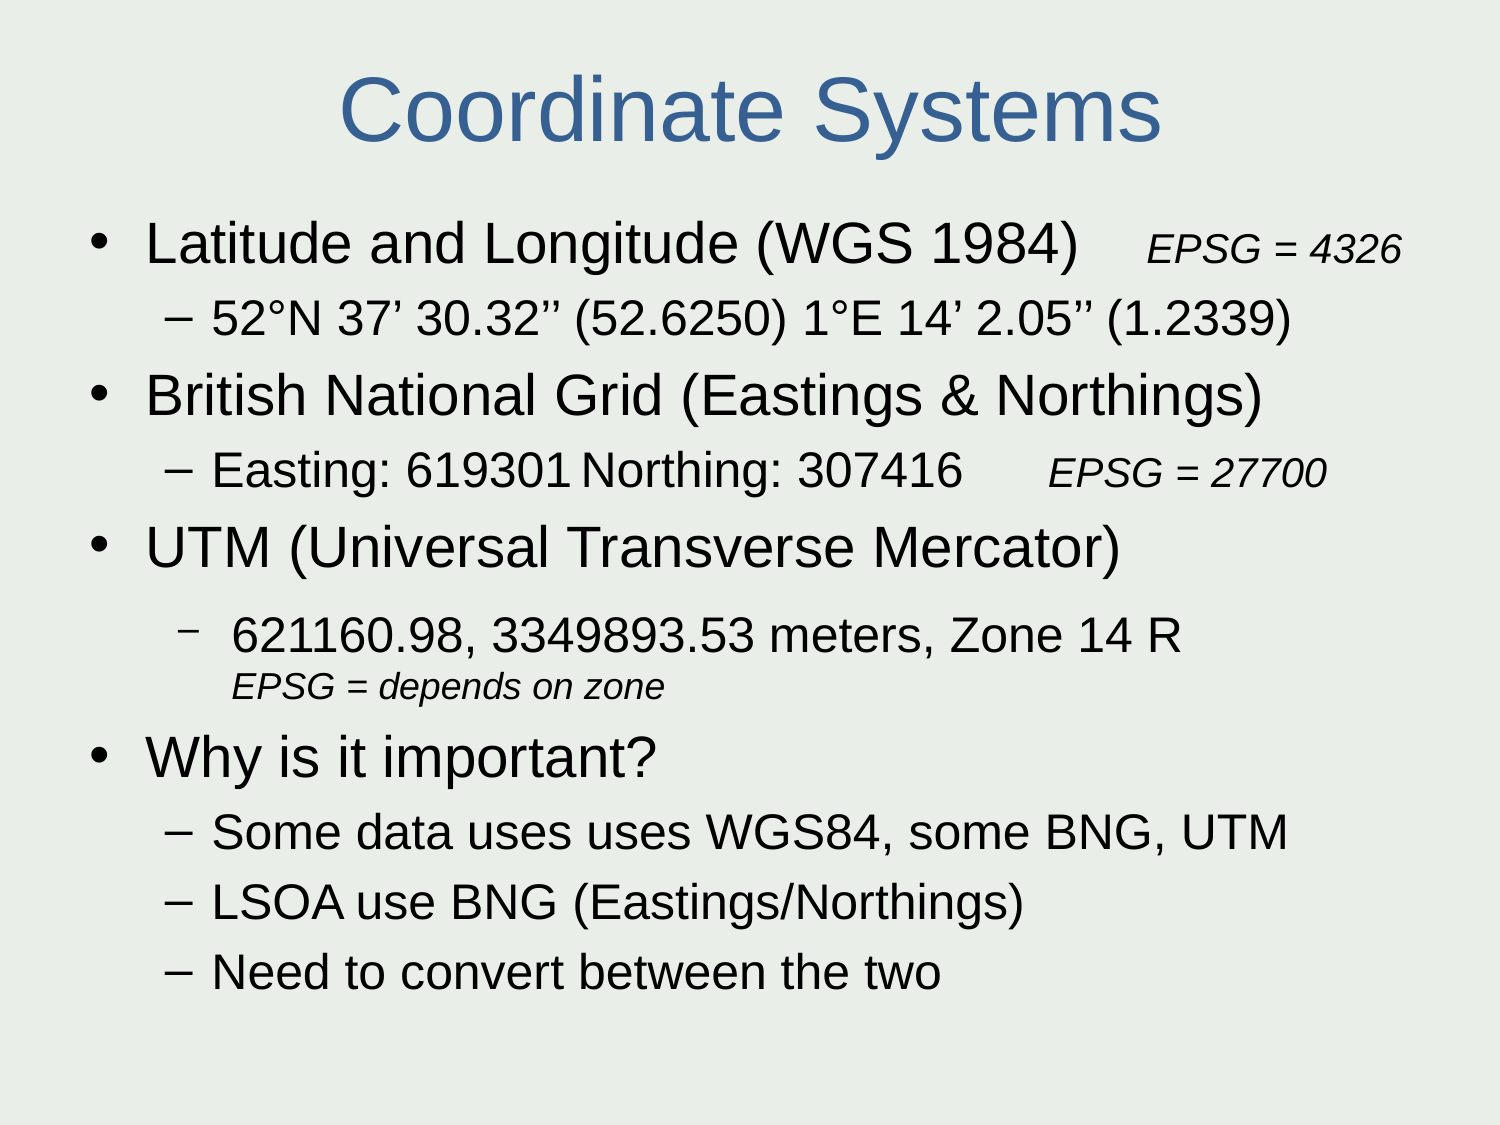

Coordinate Systems
# Latitude and Longitude (WGS 1984) EPSG = 4326
52°N 37’ 30.32’’ (52.6250)	1°E 14’ 2.05’’ (1.2339)
British National Grid (Eastings & Northings)
Easting: 619301	Northing: 307416 EPSG = 27700
UTM (Universal Transverse Mercator)
621160.98, 3349893.53 meters, Zone 14 R
EPSG = depends on zone
Why is it important?
Some data uses uses WGS84, some BNG, UTM
LSOA use BNG (Eastings/Northings)
Need to convert between the two